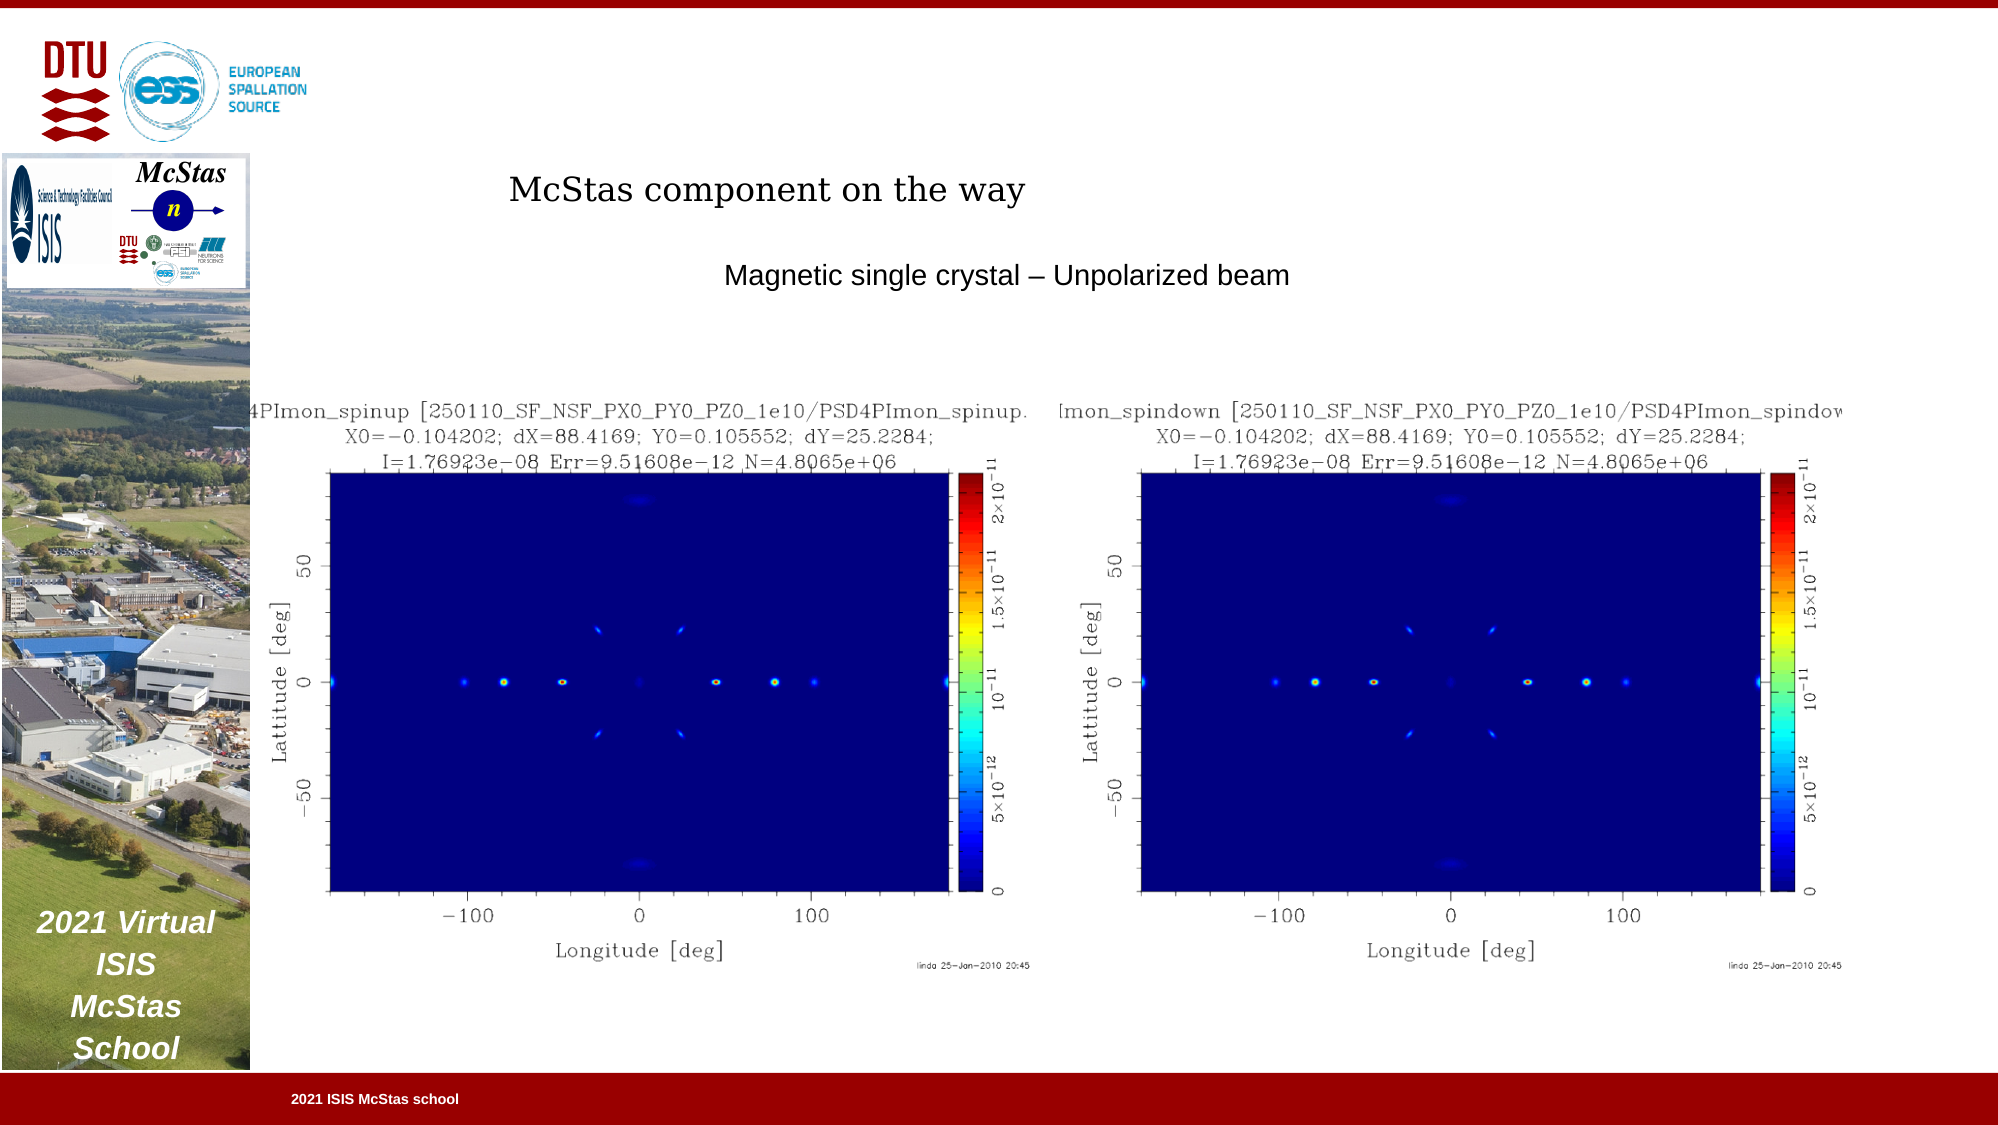

McStas component on the way
Magnetic single crystal – Unpolarized beam